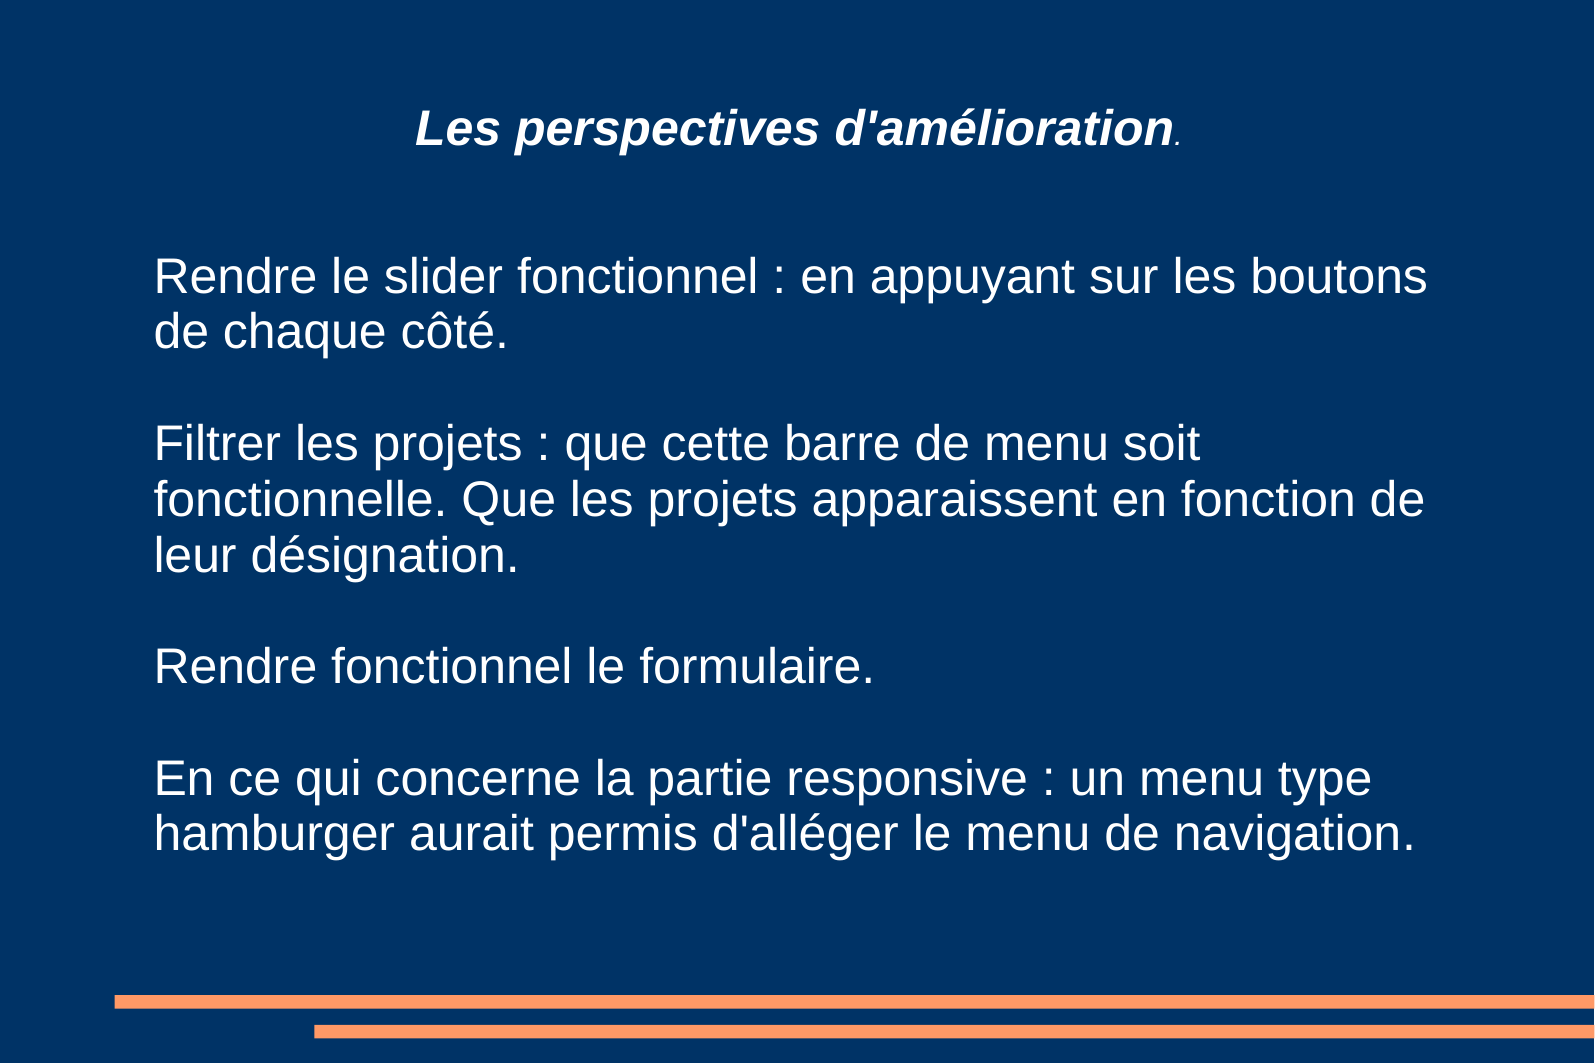

# Les perspectives d'amélioration.
Rendre le slider fonctionnel : en appuyant sur les boutons de chaque côté.
Filtrer les projets : que cette barre de menu soit fonctionnelle. Que les projets apparaissent en fonction de leur désignation.
Rendre fonctionnel le formulaire.
En ce qui concerne la partie responsive : un menu type hamburger aurait permis d'alléger le menu de navigation.